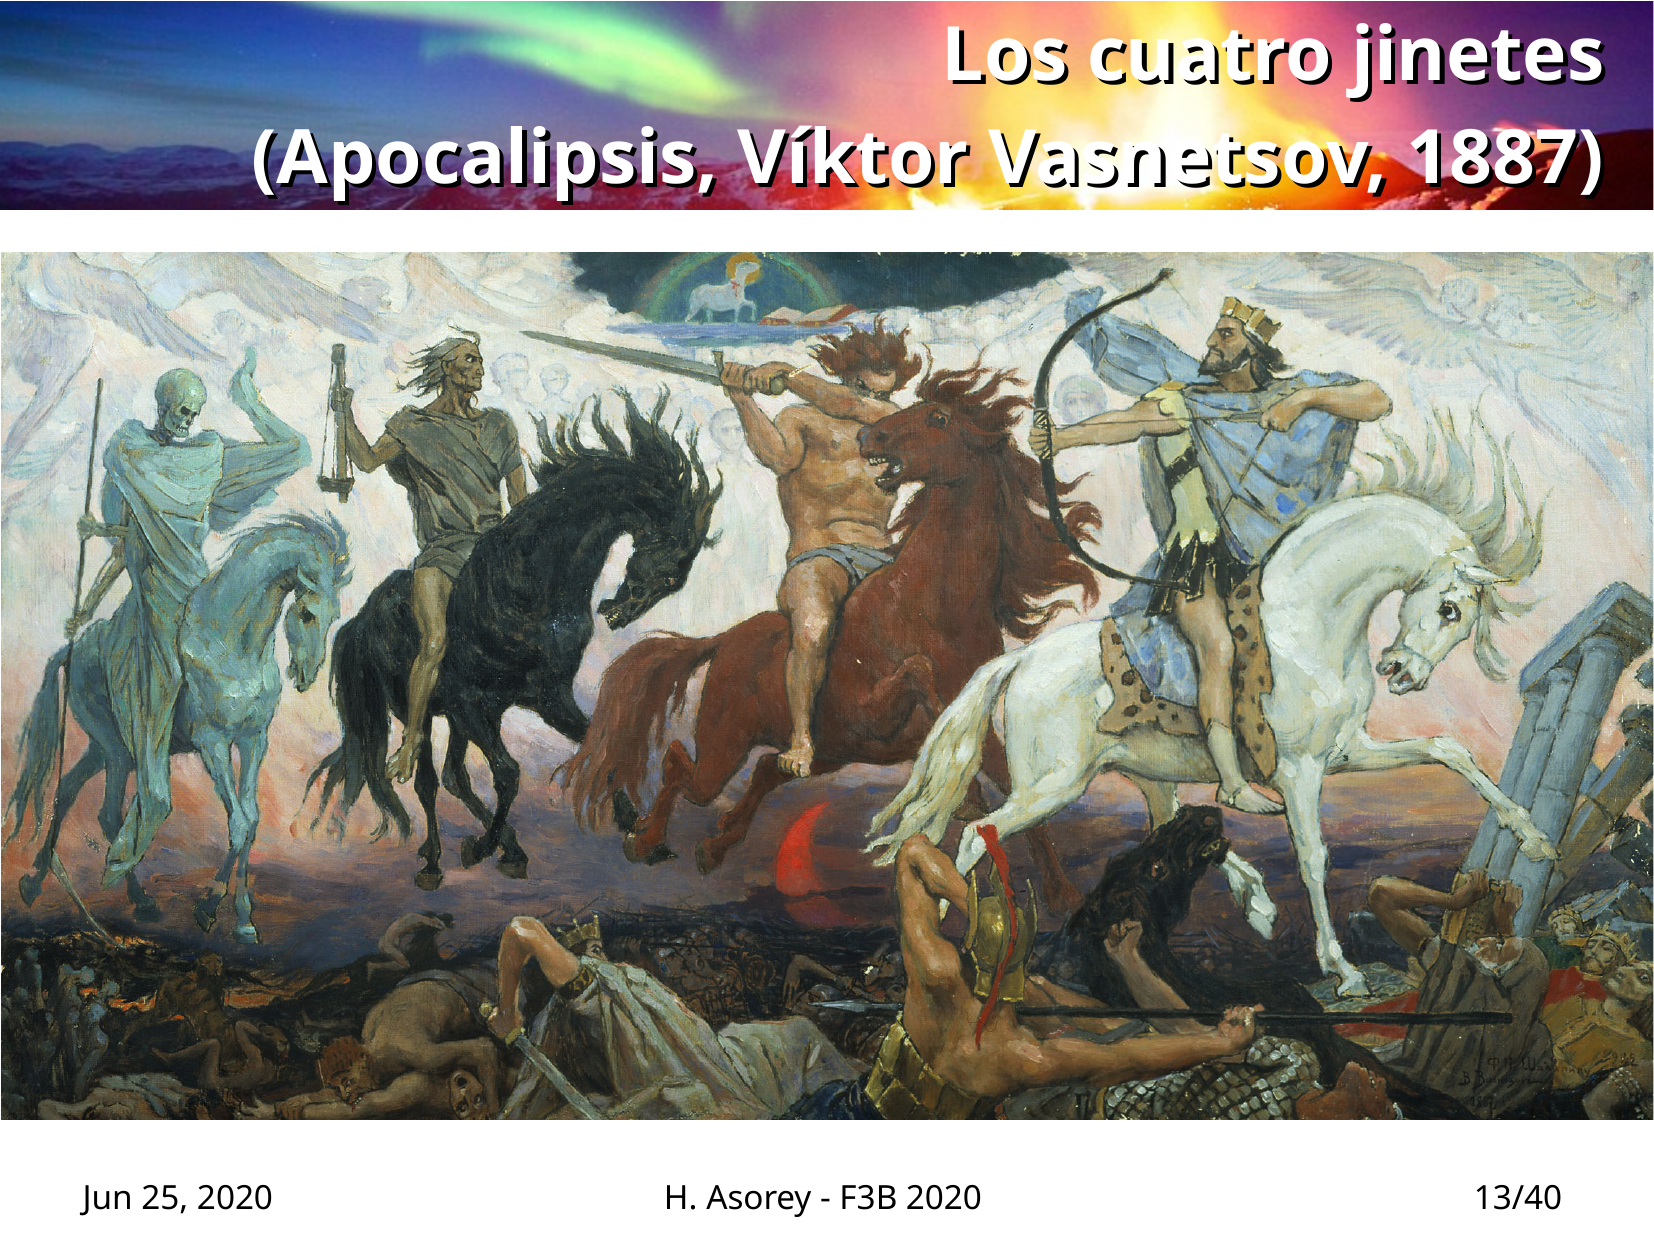

# Los cuatro jinetes (Apocalipsis, Víktor Vasnetsov, 1887)
Jun 25, 2020
H. Asorey - F3B 2020
13